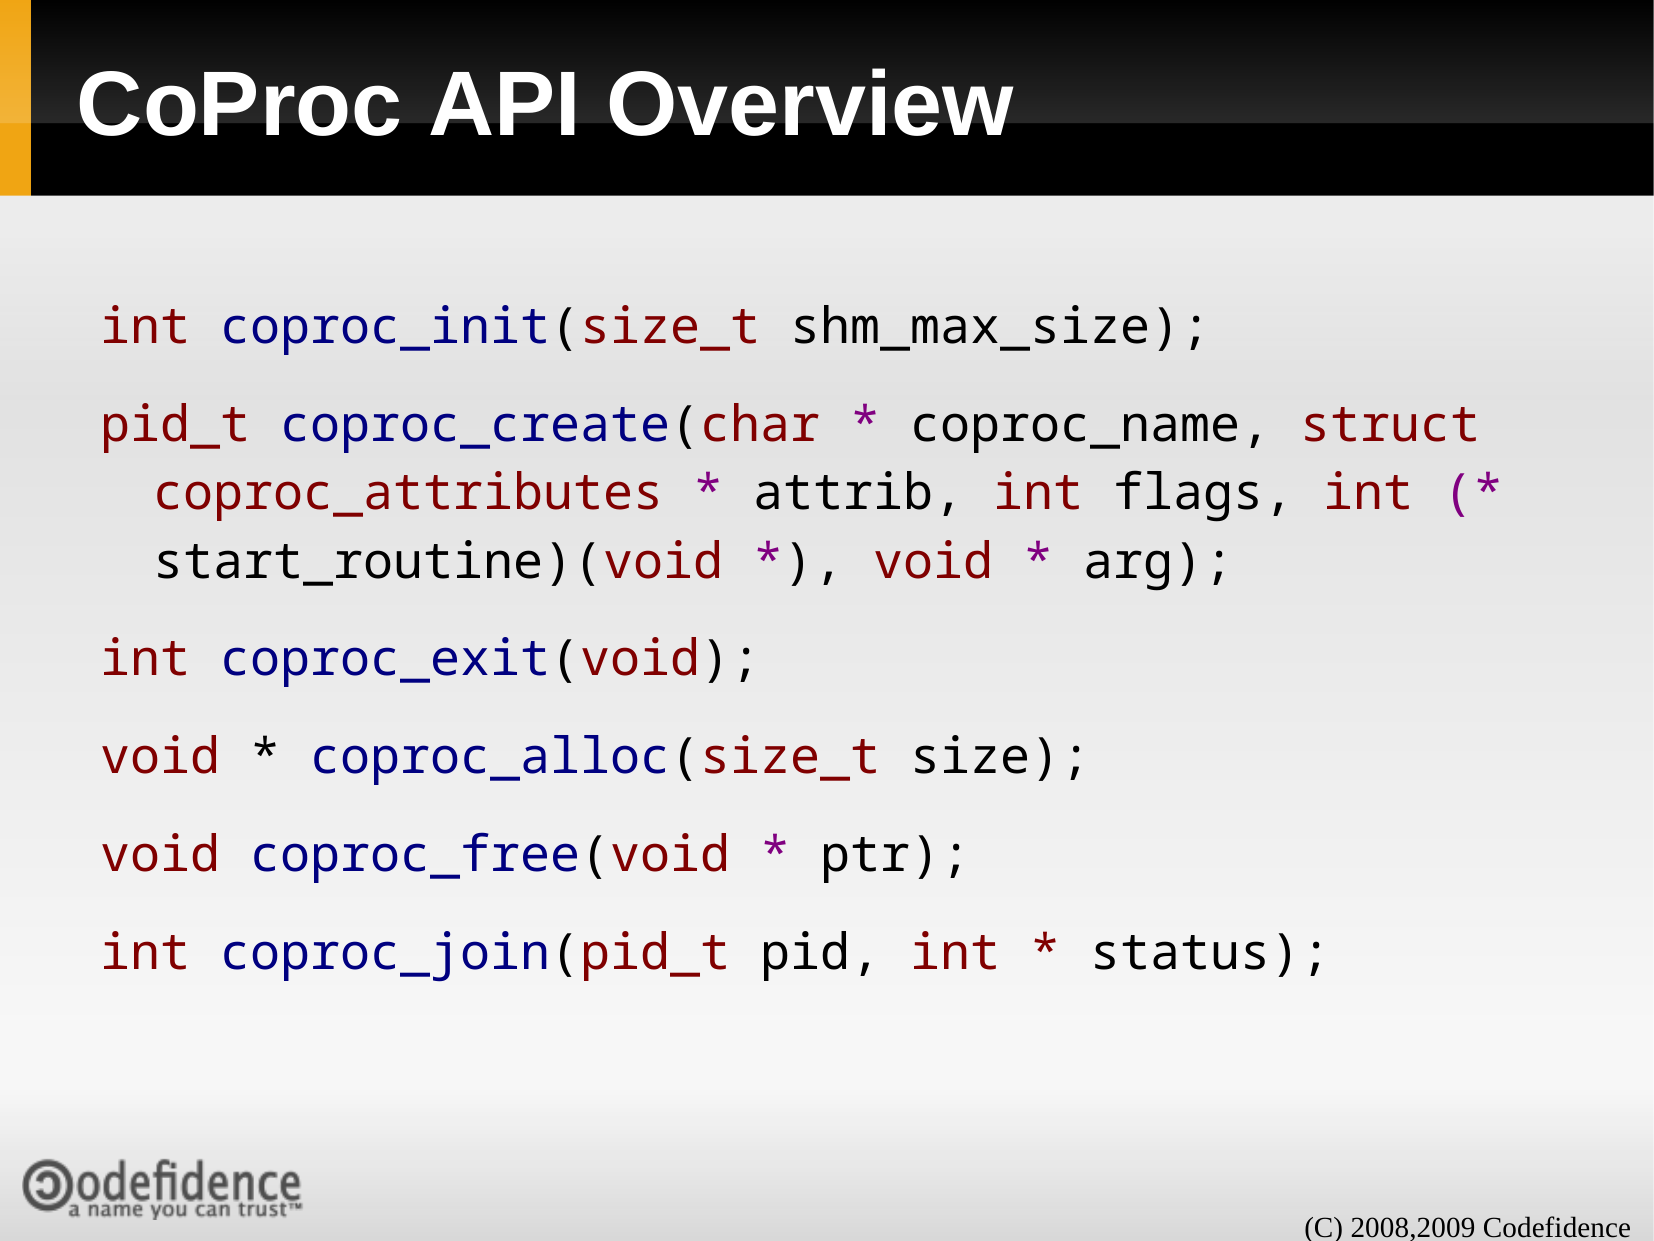

# CoProc API Overview
int coproc_init(size_t shm_max_size);
pid_t coproc_create(char * coproc_name, struct coproc_attributes * attrib, int flags, int (* start_routine)(void *), void * arg);
int coproc_exit(void);
void * coproc_alloc(size_t size);
void coproc_free(void * ptr);
int coproc_join(pid_t pid, int * status);